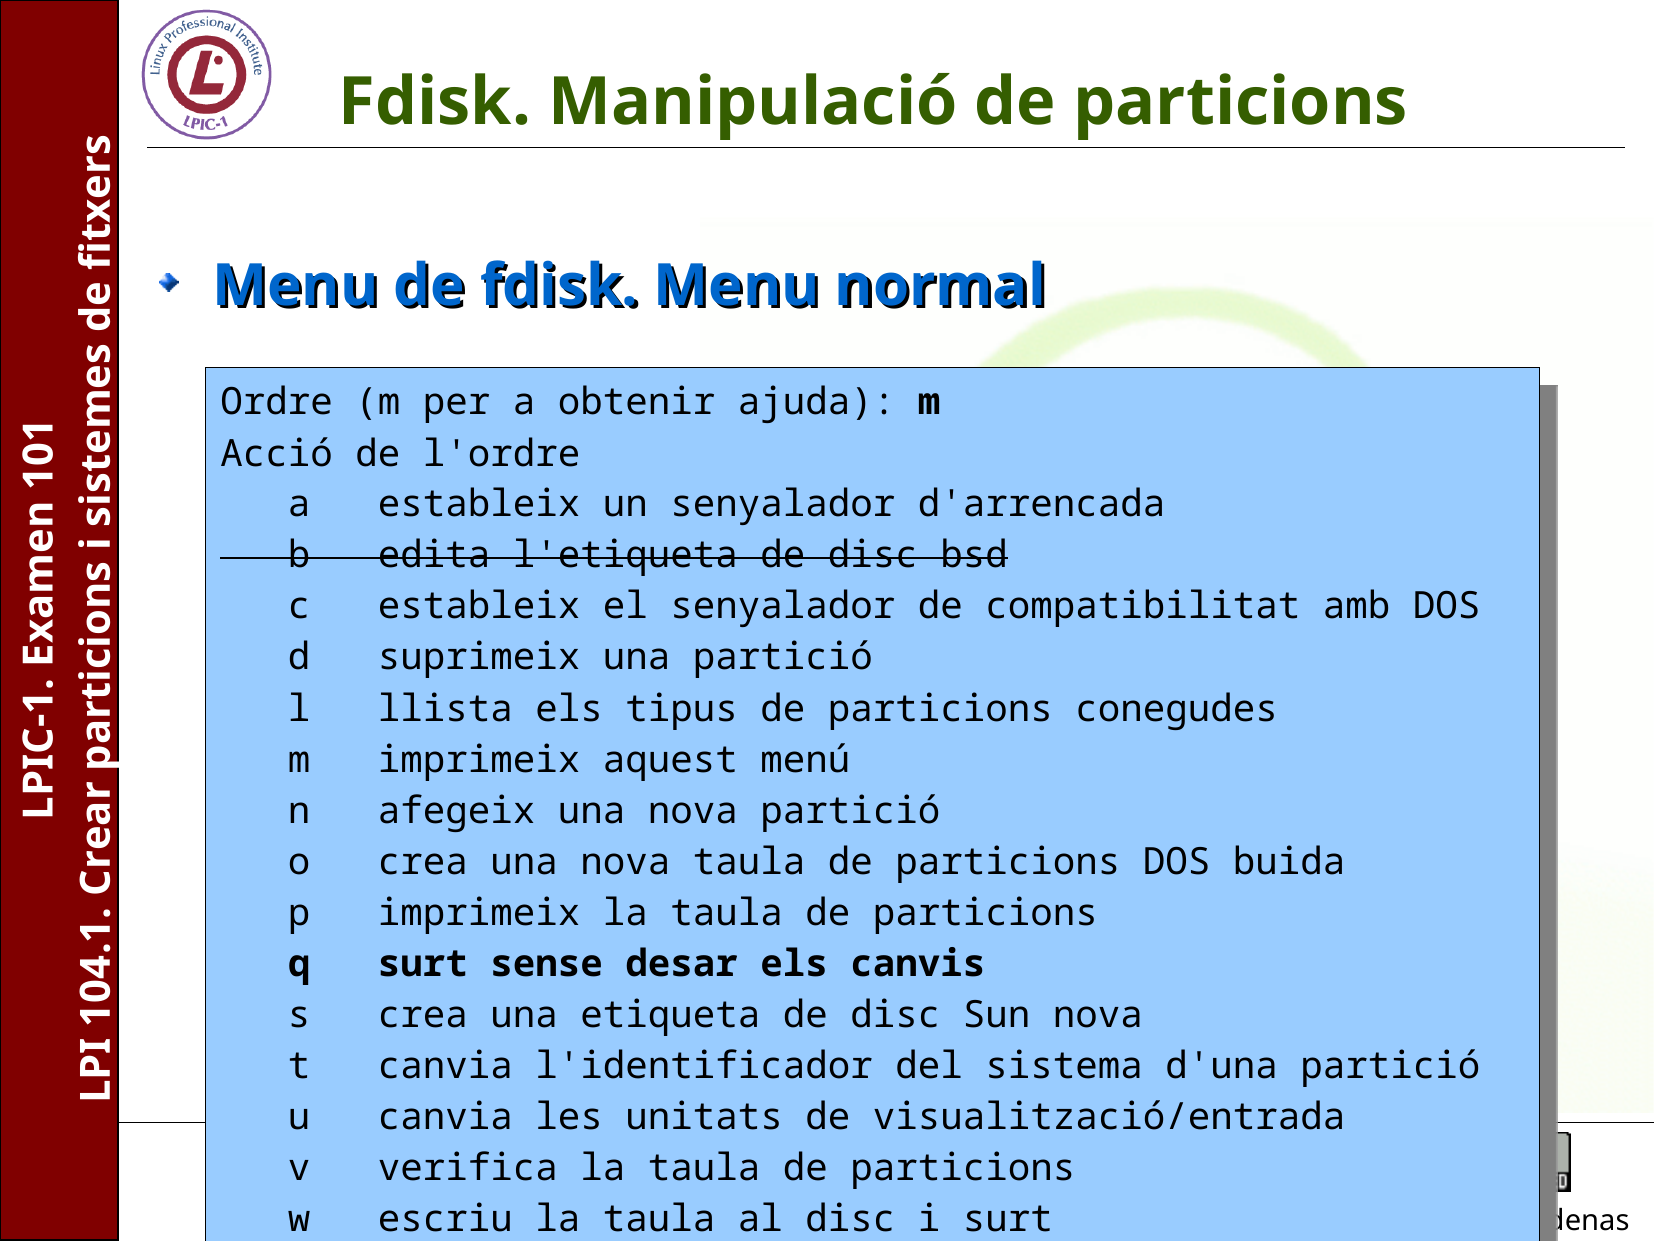

# Fdisk. Manipulació de particions
Menu de fdisk. Menu normal
Ordre (m per a obtenir ajuda): m
Acció de l'ordre
 a estableix un senyalador d'arrencada
 b edita l'etiqueta de disc bsd
 c estableix el senyalador de compatibilitat amb DOS
 d suprimeix una partició
 l llista els tipus de particions conegudes
 m imprimeix aquest menú
 n afegeix una nova partició
 o crea una nova taula de particions DOS buida
 p imprimeix la taula de particions
 q surt sense desar els canvis
 s crea una etiqueta de disc Sun nova
 t canvia l'identificador del sistema d'una partició
 u canvia les unitats de visualització/entrada
 v verifica la taula de particions
 w escriu la taula al disc i surt
 x funcions addicionals (només experts)